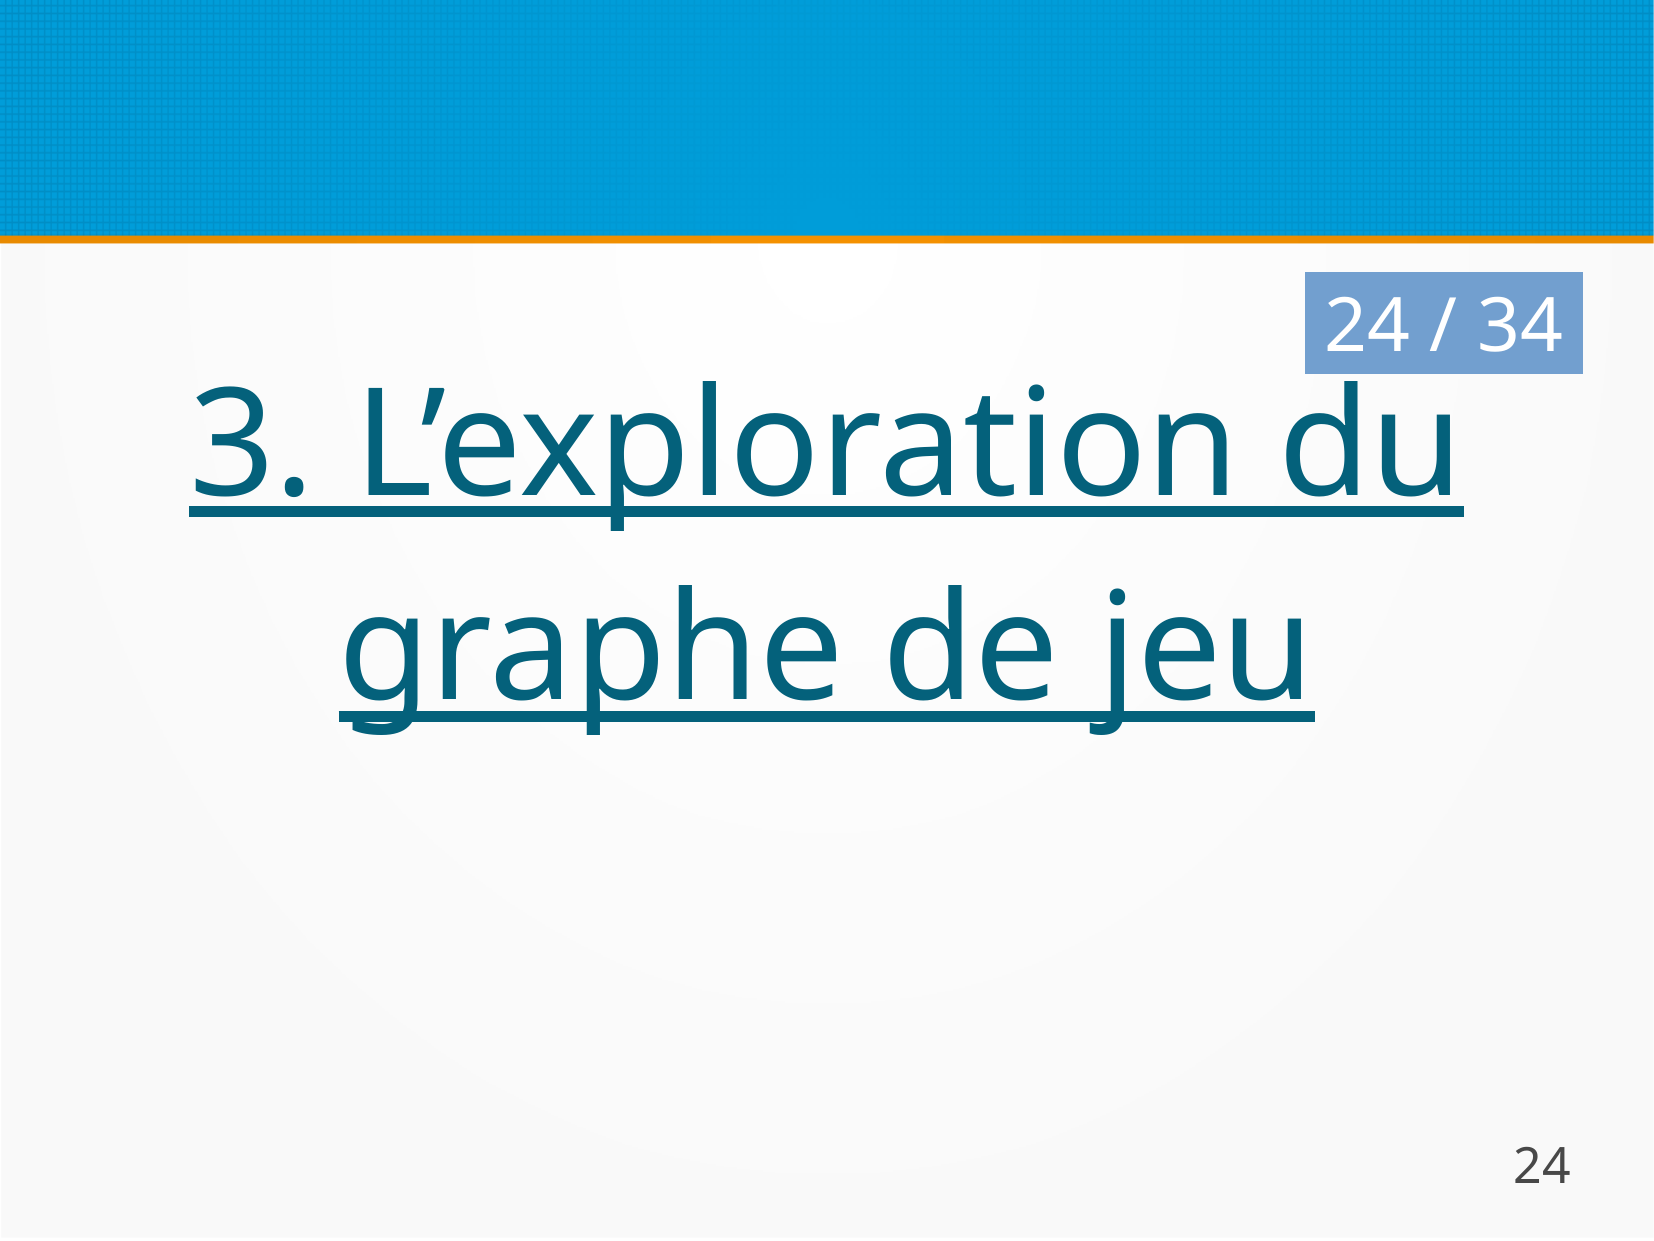

# 3. L’exploration du graphe de jeu
24